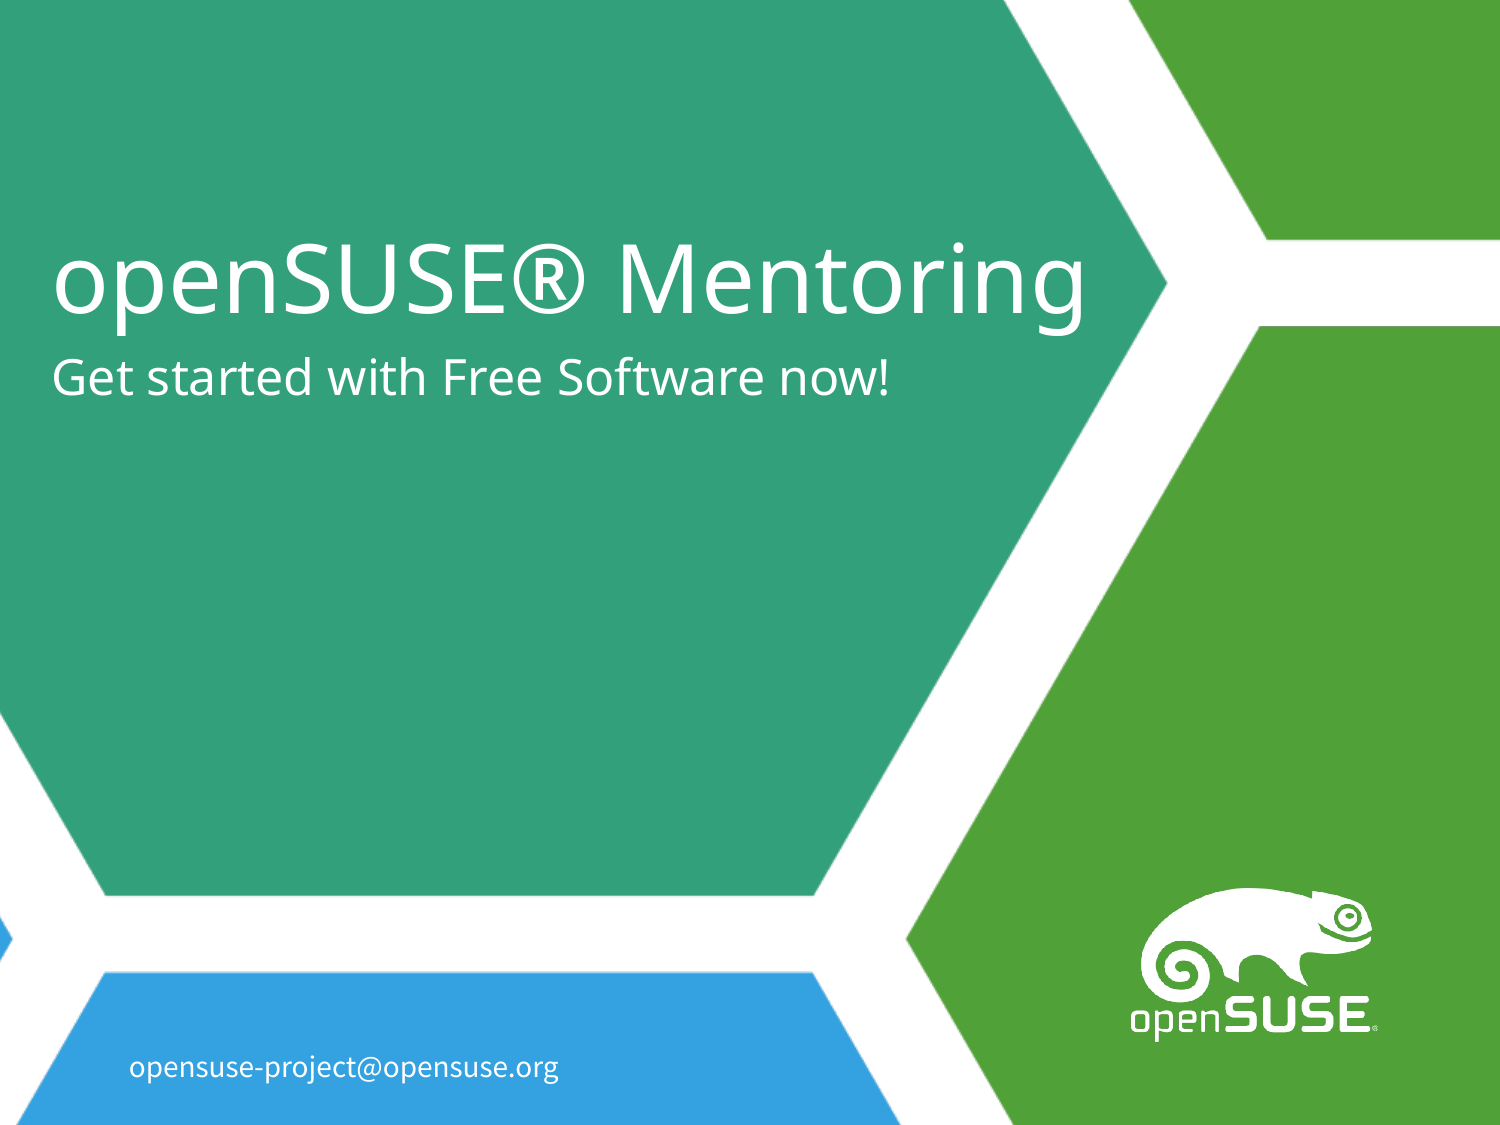

# openSUSE® Mentoring Get started with Free Software now!
opensuse-project@opensuse.org